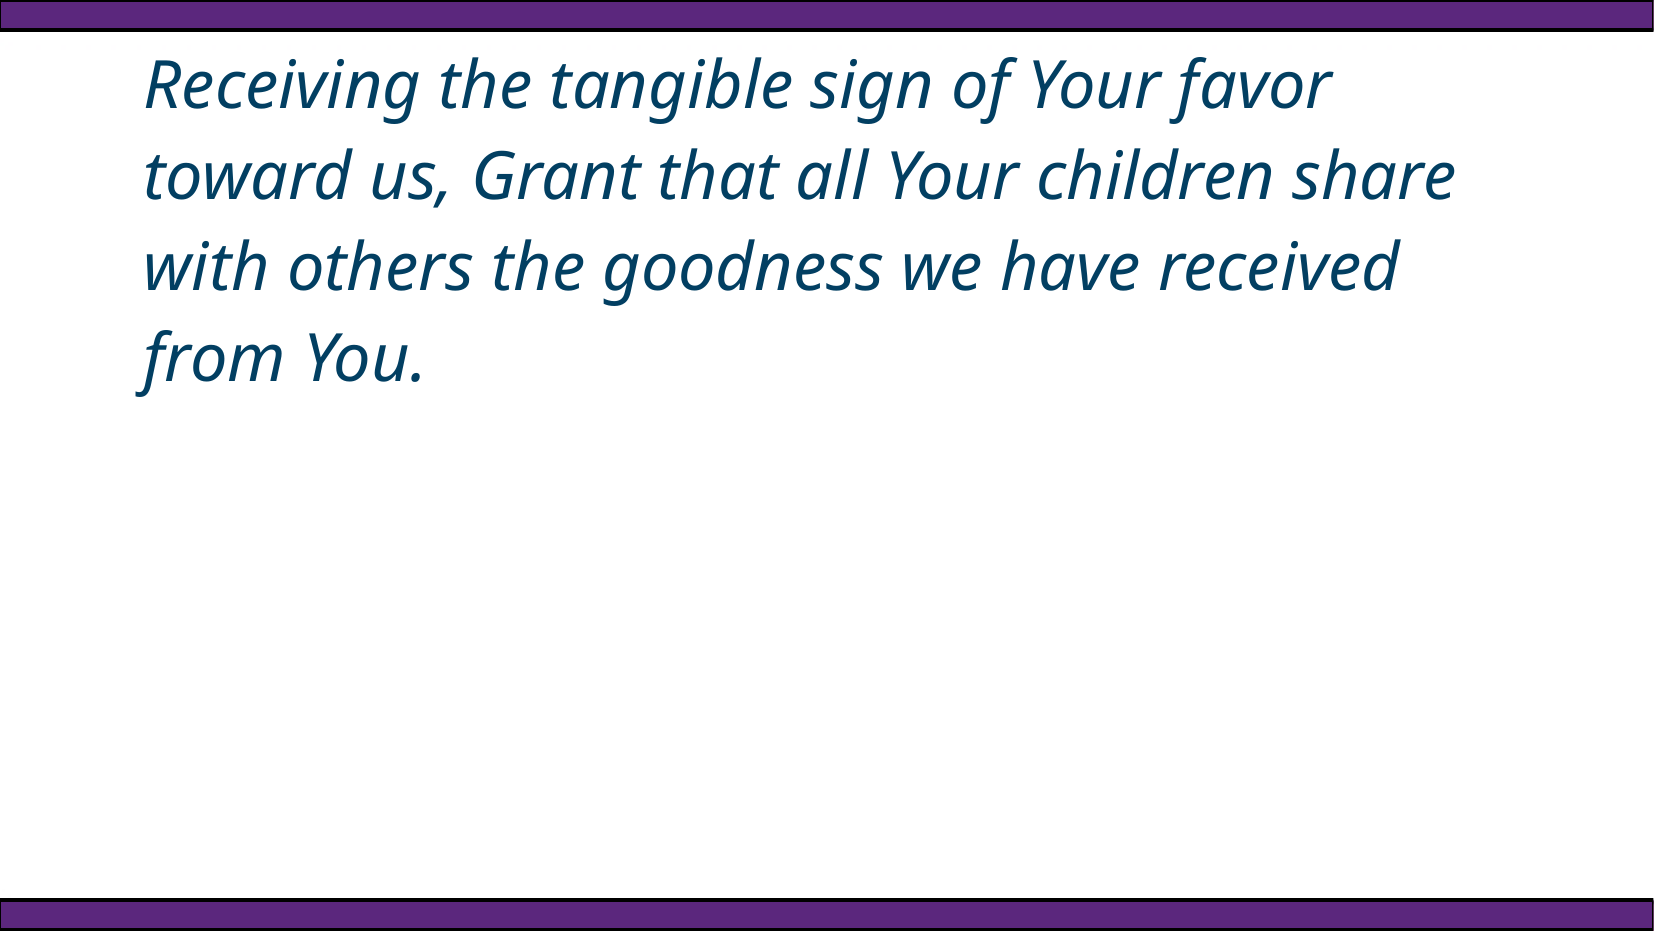

Receiving the tangible sign of Your favor
 toward us, Grant that all Your children share
 with others the goodness we have received
 from You.